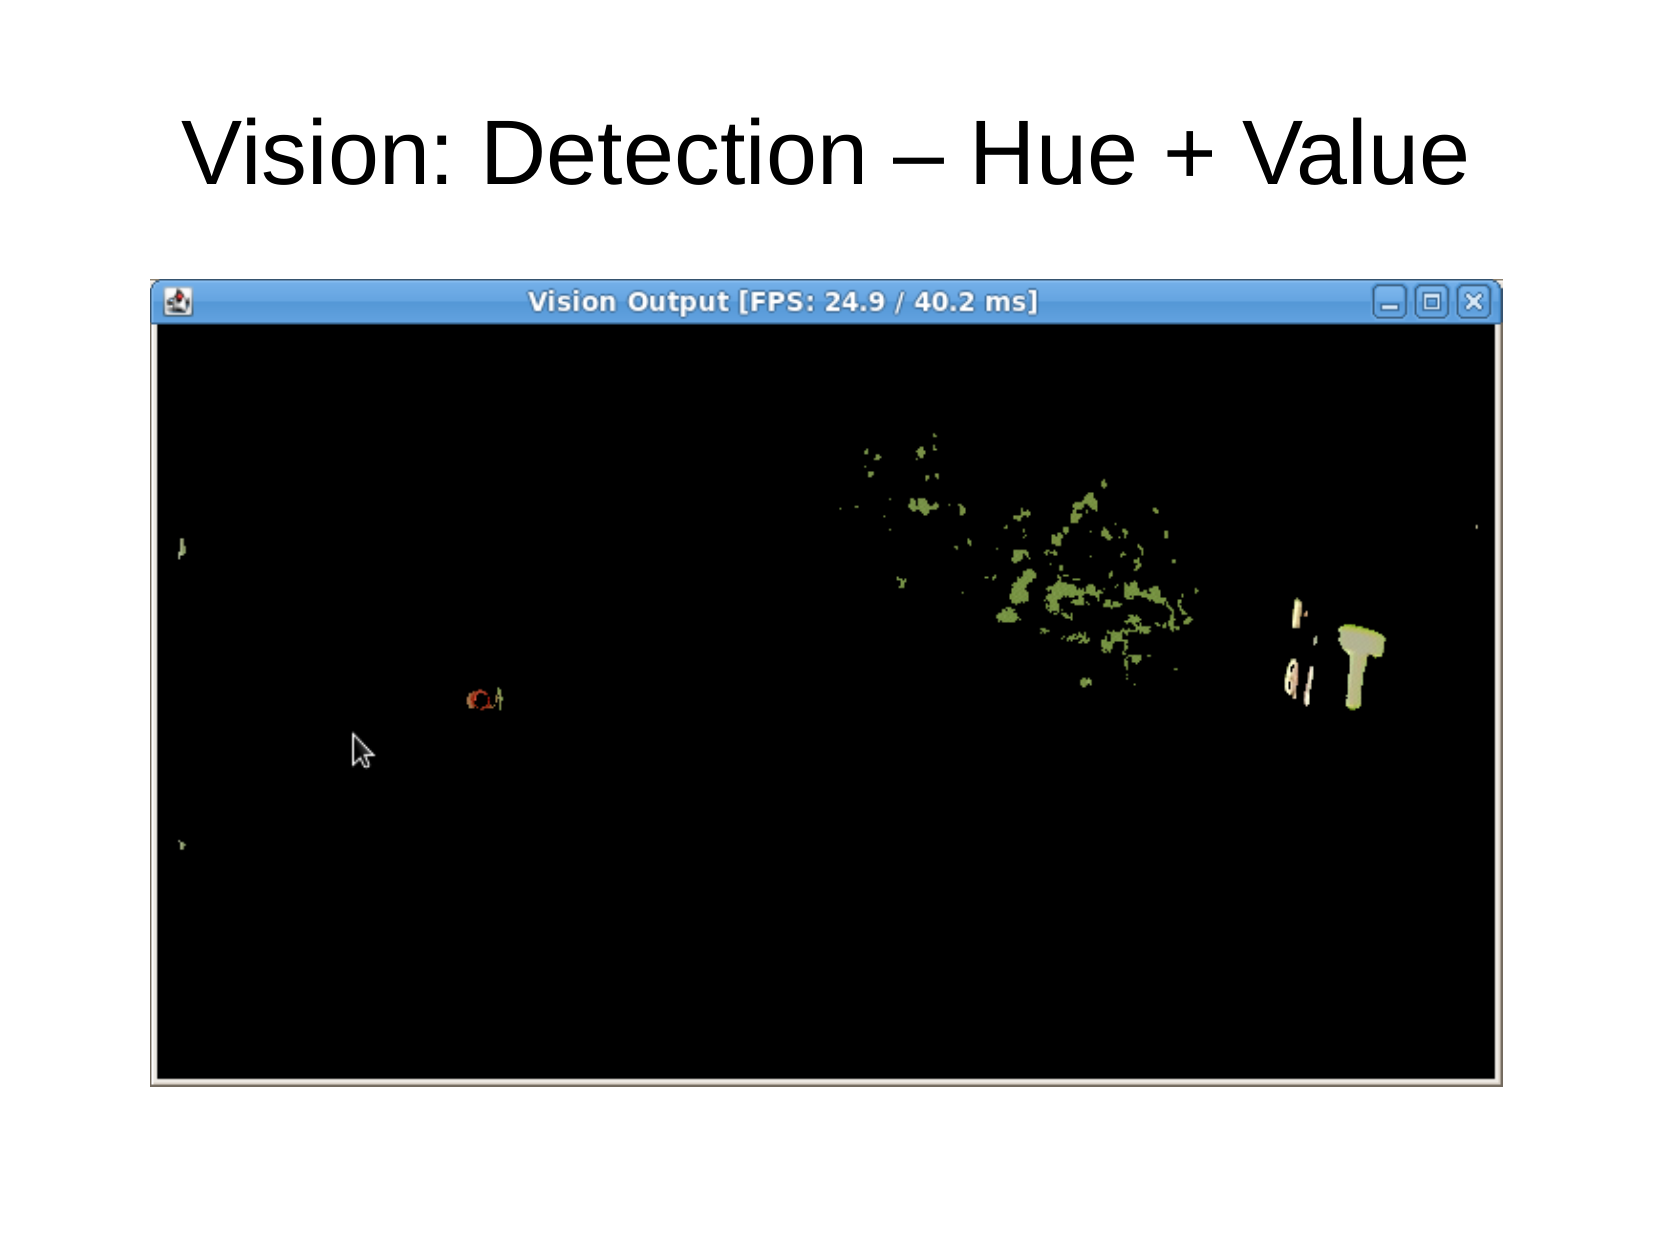

# Vision: Detection – Hue + Value